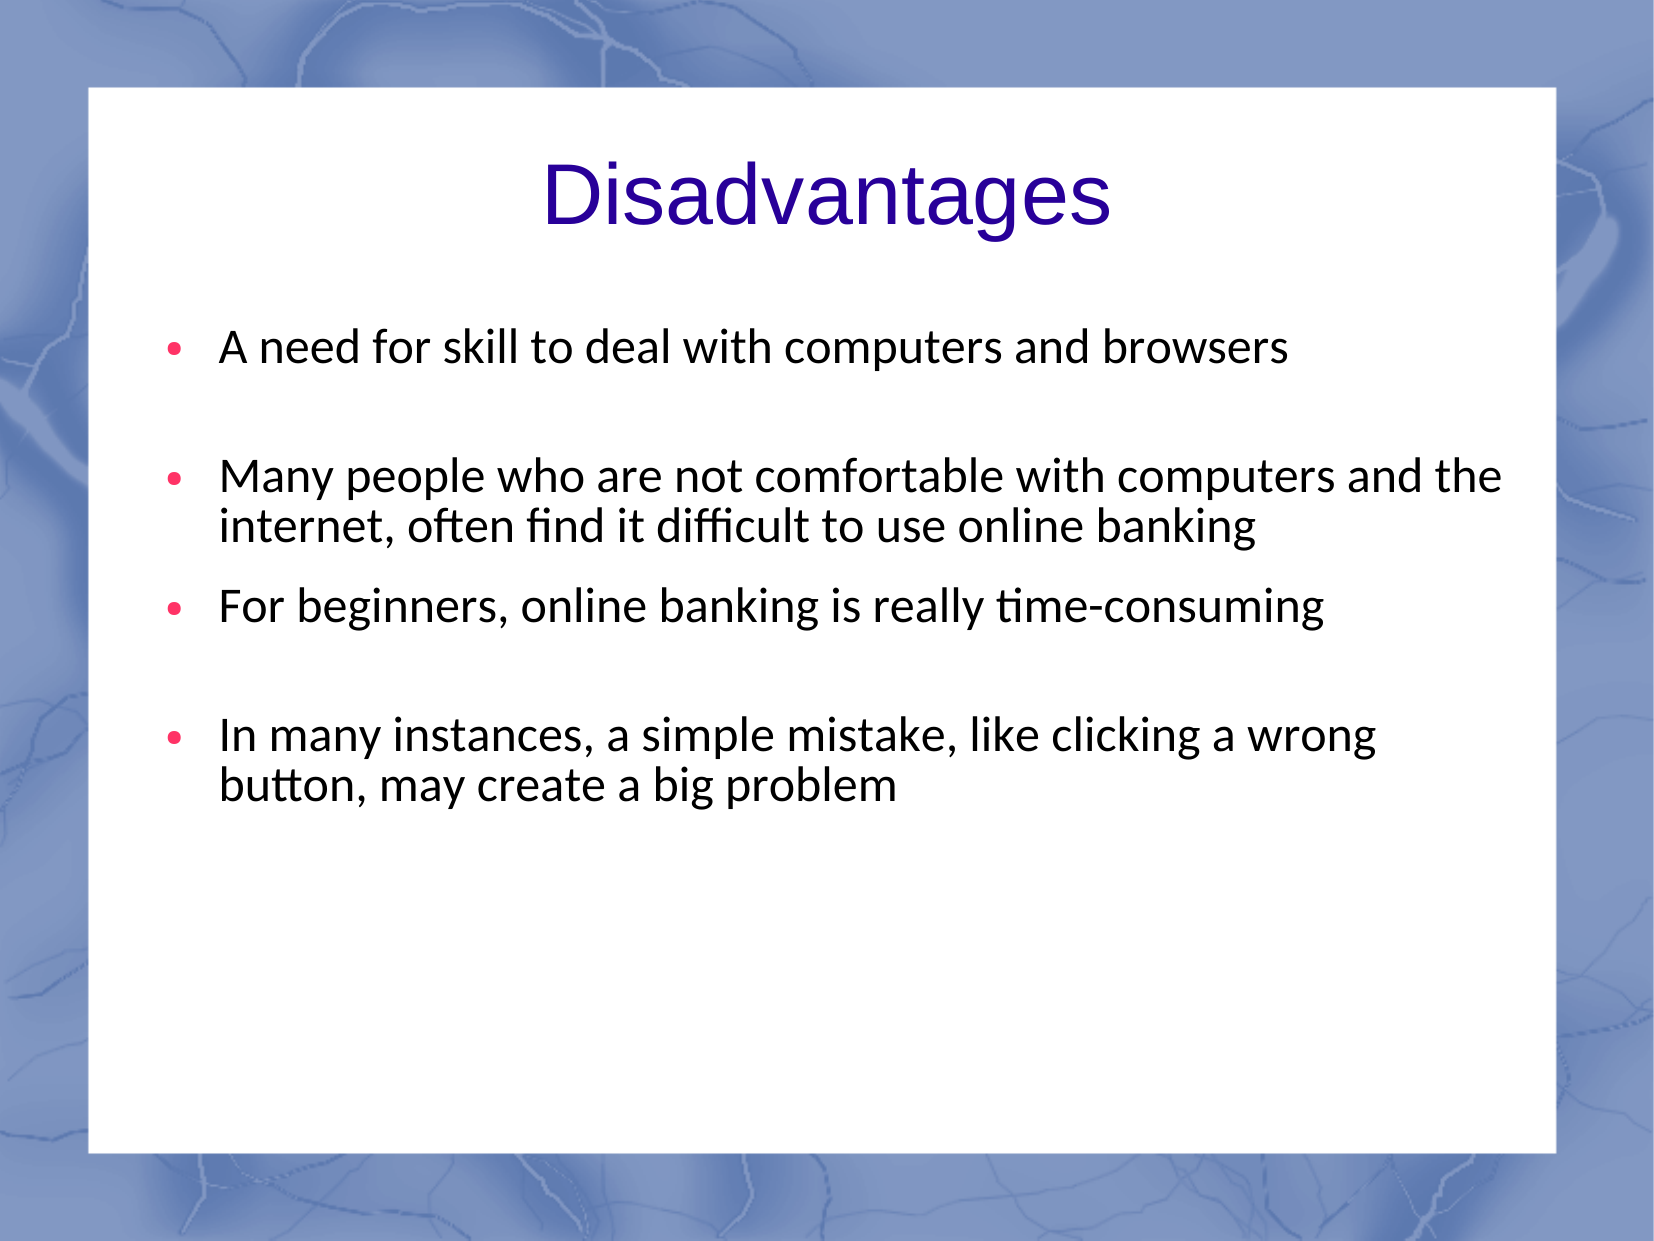

# Disadvantages
A need for skill to deal with computers and browsers
Many people who are not comfortable with computers and the internet, often find it difficult to use online banking
For beginners, online banking is really time-consuming
In many instances, a simple mistake, like clicking a wrong button, may create a big problem